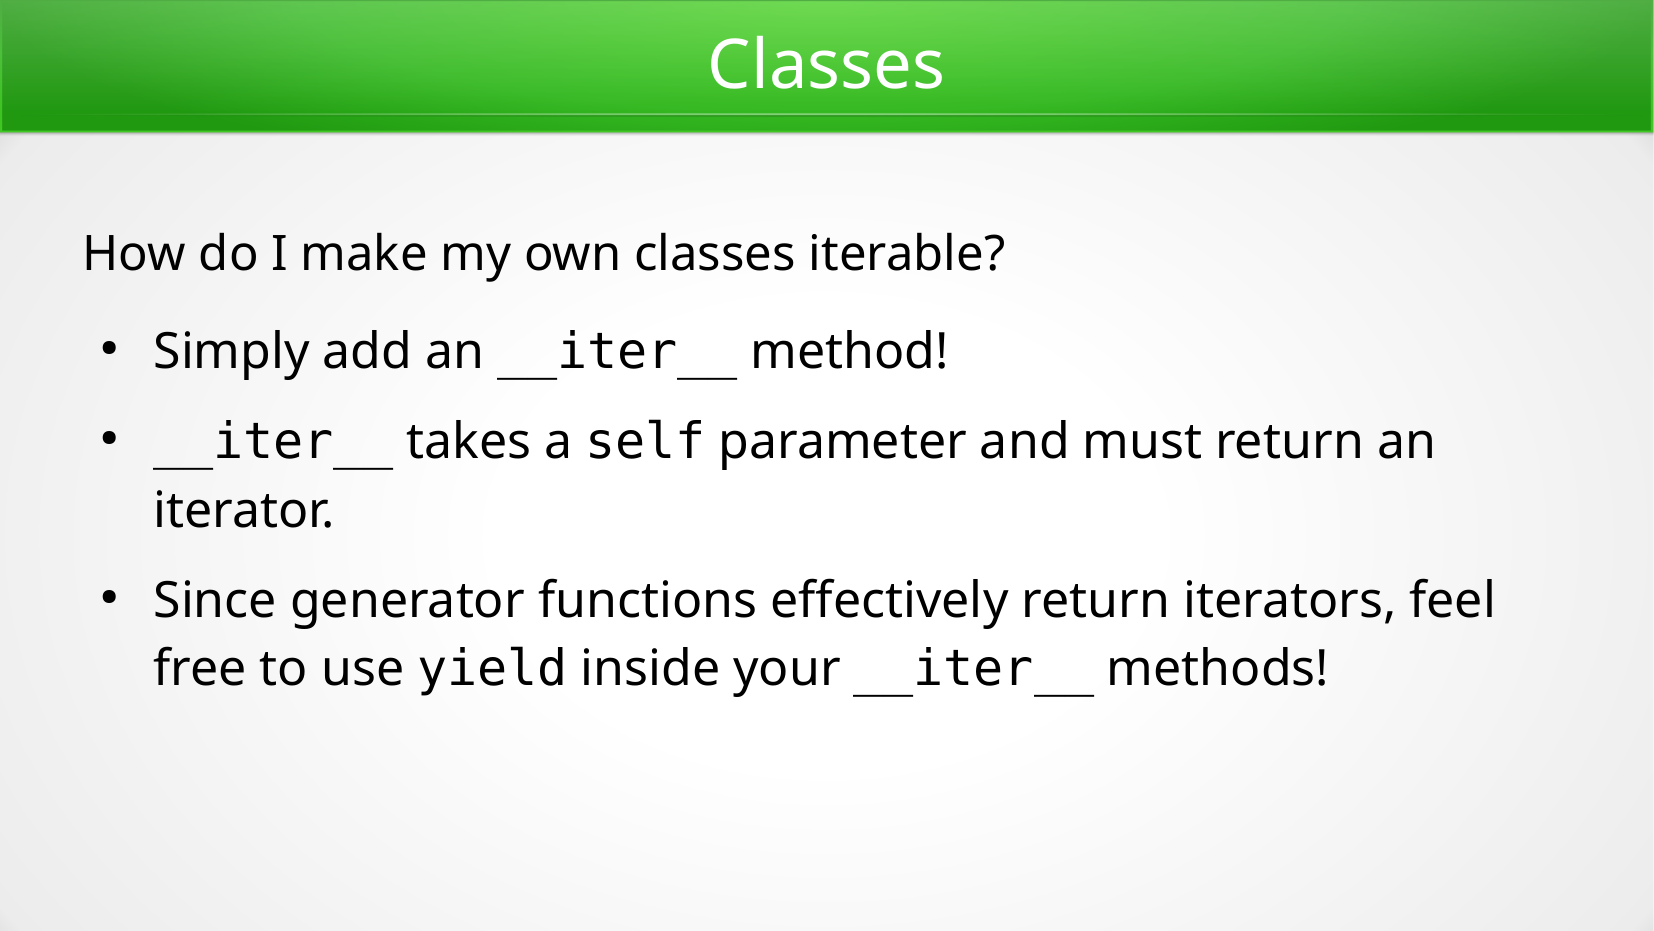

# Classes
How do I make my own classes iterable?
Simply add an __iter__ method!
__iter__ takes a self parameter and must return an iterator.
Since generator functions effectively return iterators, feel free to use yield inside your __iter__ methods!